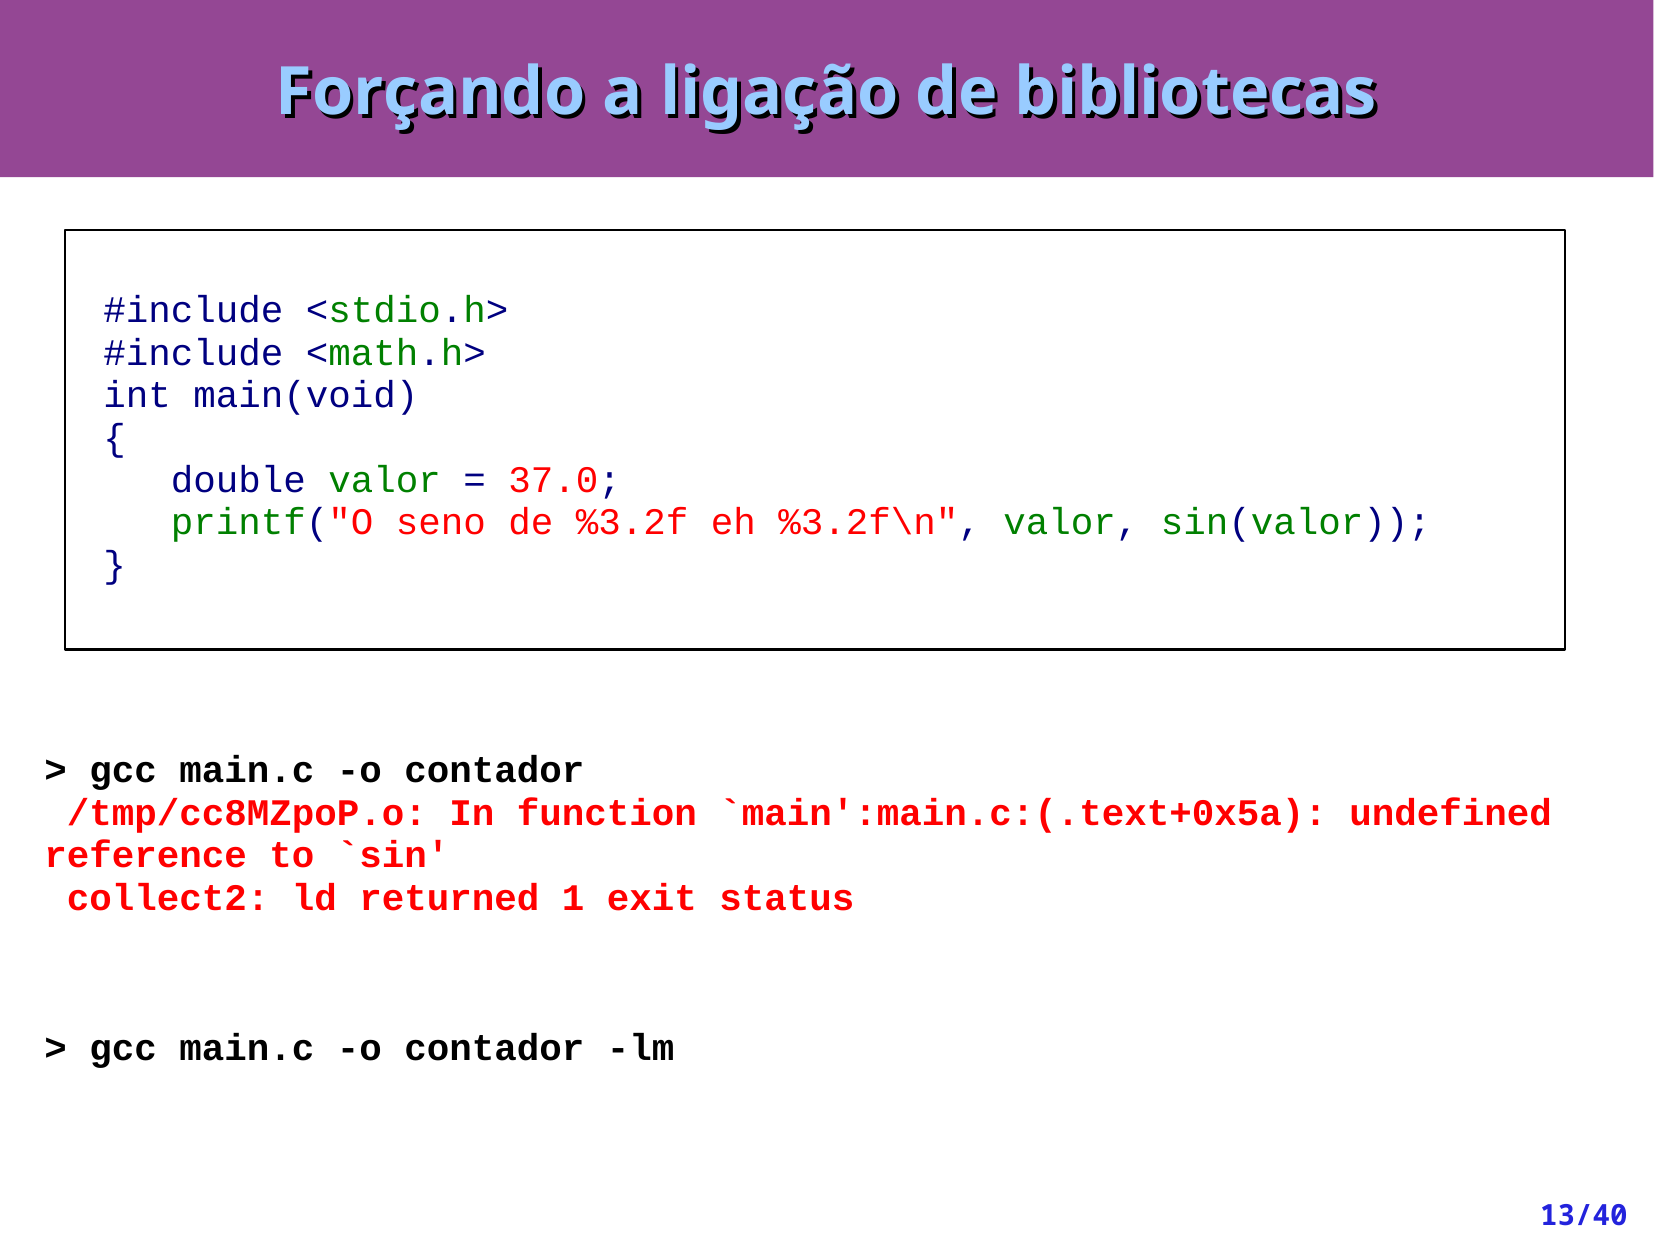

# Forçando a ligação de bibliotecas
 #include <stdio.h>
 #include <math.h>
 int main(void)
 {
 double valor = 37.0;
 printf("O seno de %3.2f eh %3.2f\n", valor, sin(valor));
 }
> gcc main.c -o contador
 /tmp/cc8MZpoP.o: In function `main':main.c:(.text+0x5a): undefined reference to `sin'
 collect2: ld returned 1 exit status
> gcc main.c -o contador -lm
13